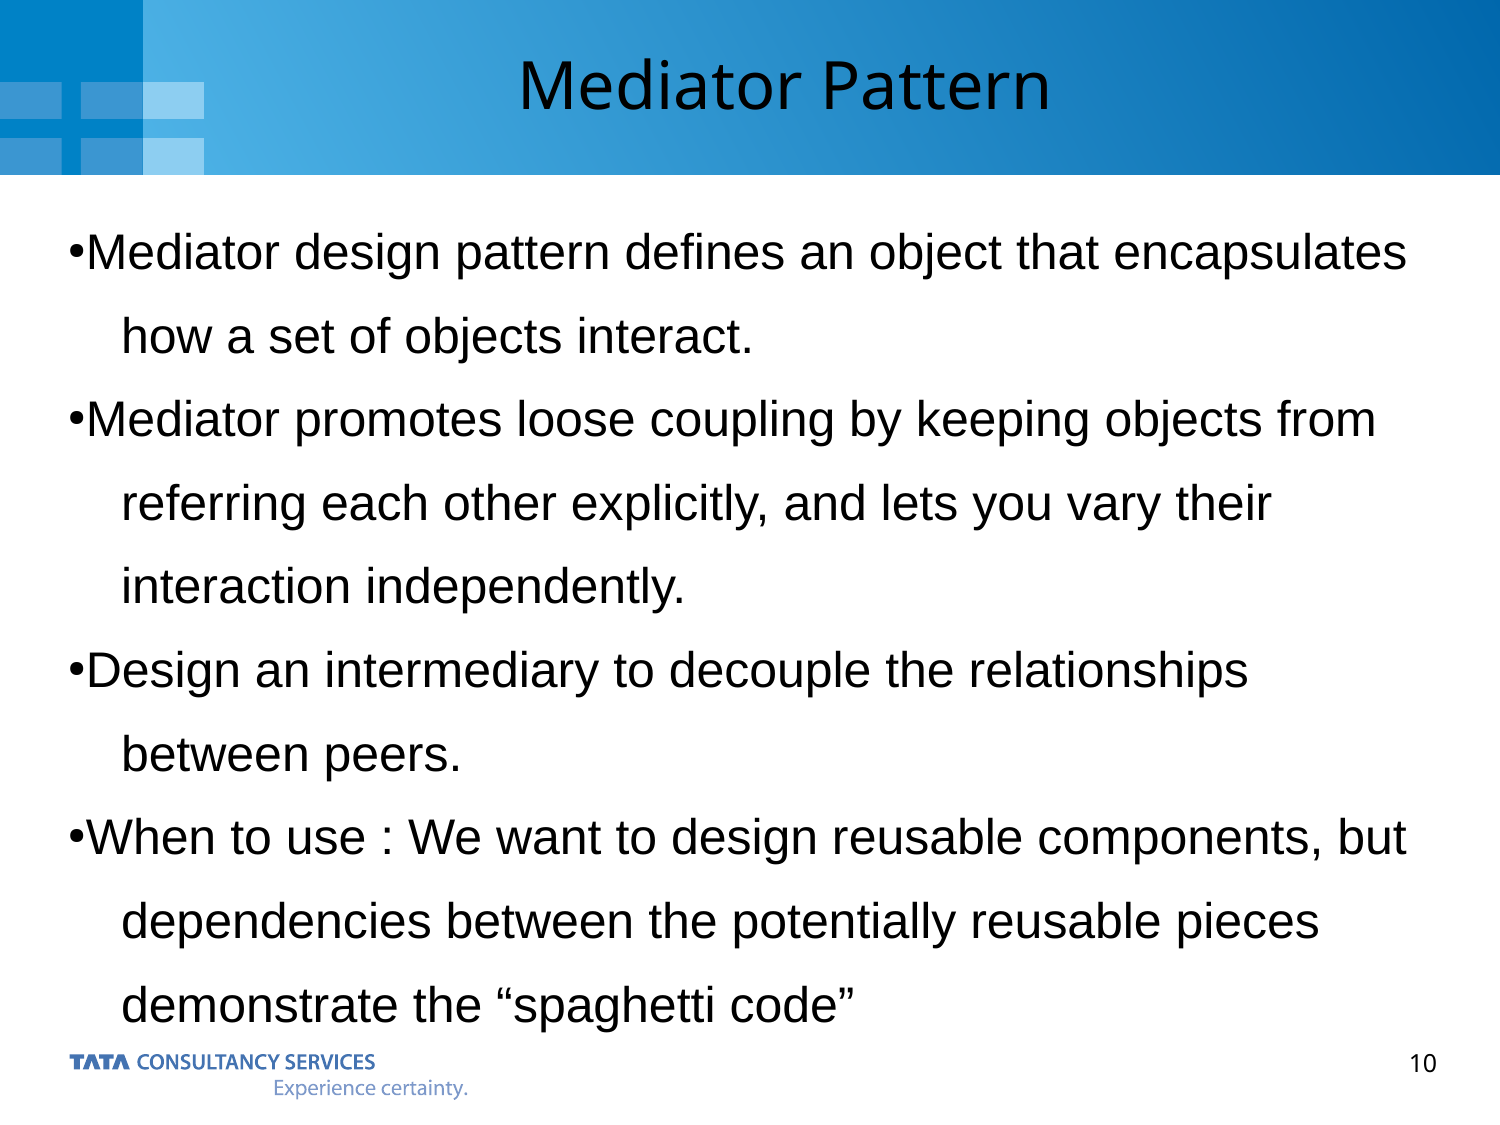

Mediator Pattern
Mediator design pattern defines an object that encapsulates how a set of objects interact.
Mediator promotes loose coupling by keeping objects from referring each other explicitly, and lets you vary their interaction independently.
Design an intermediary to decouple the relationships between peers.
When to use : We want to design reusable components, but dependencies between the potentially reusable pieces demonstrate the “spaghetti code”